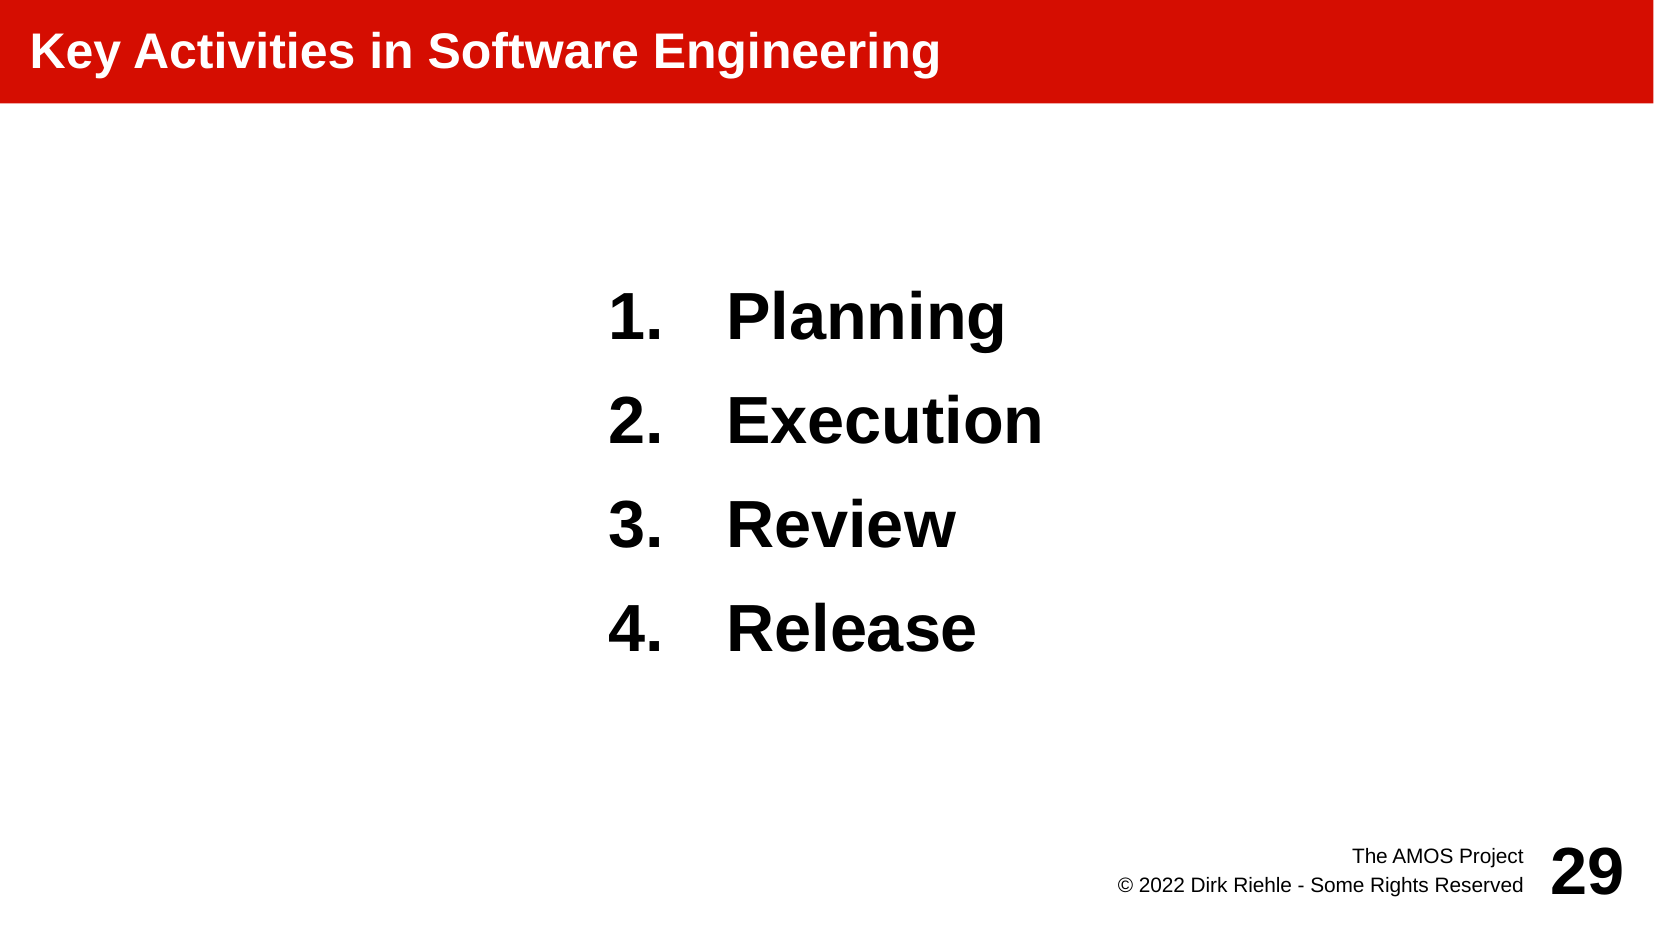

# Key Activities in Software Engineering
Planning
Execution
Review
Release
The AMOS Project
29
© 2022 Dirk Riehle - Some Rights Reserved